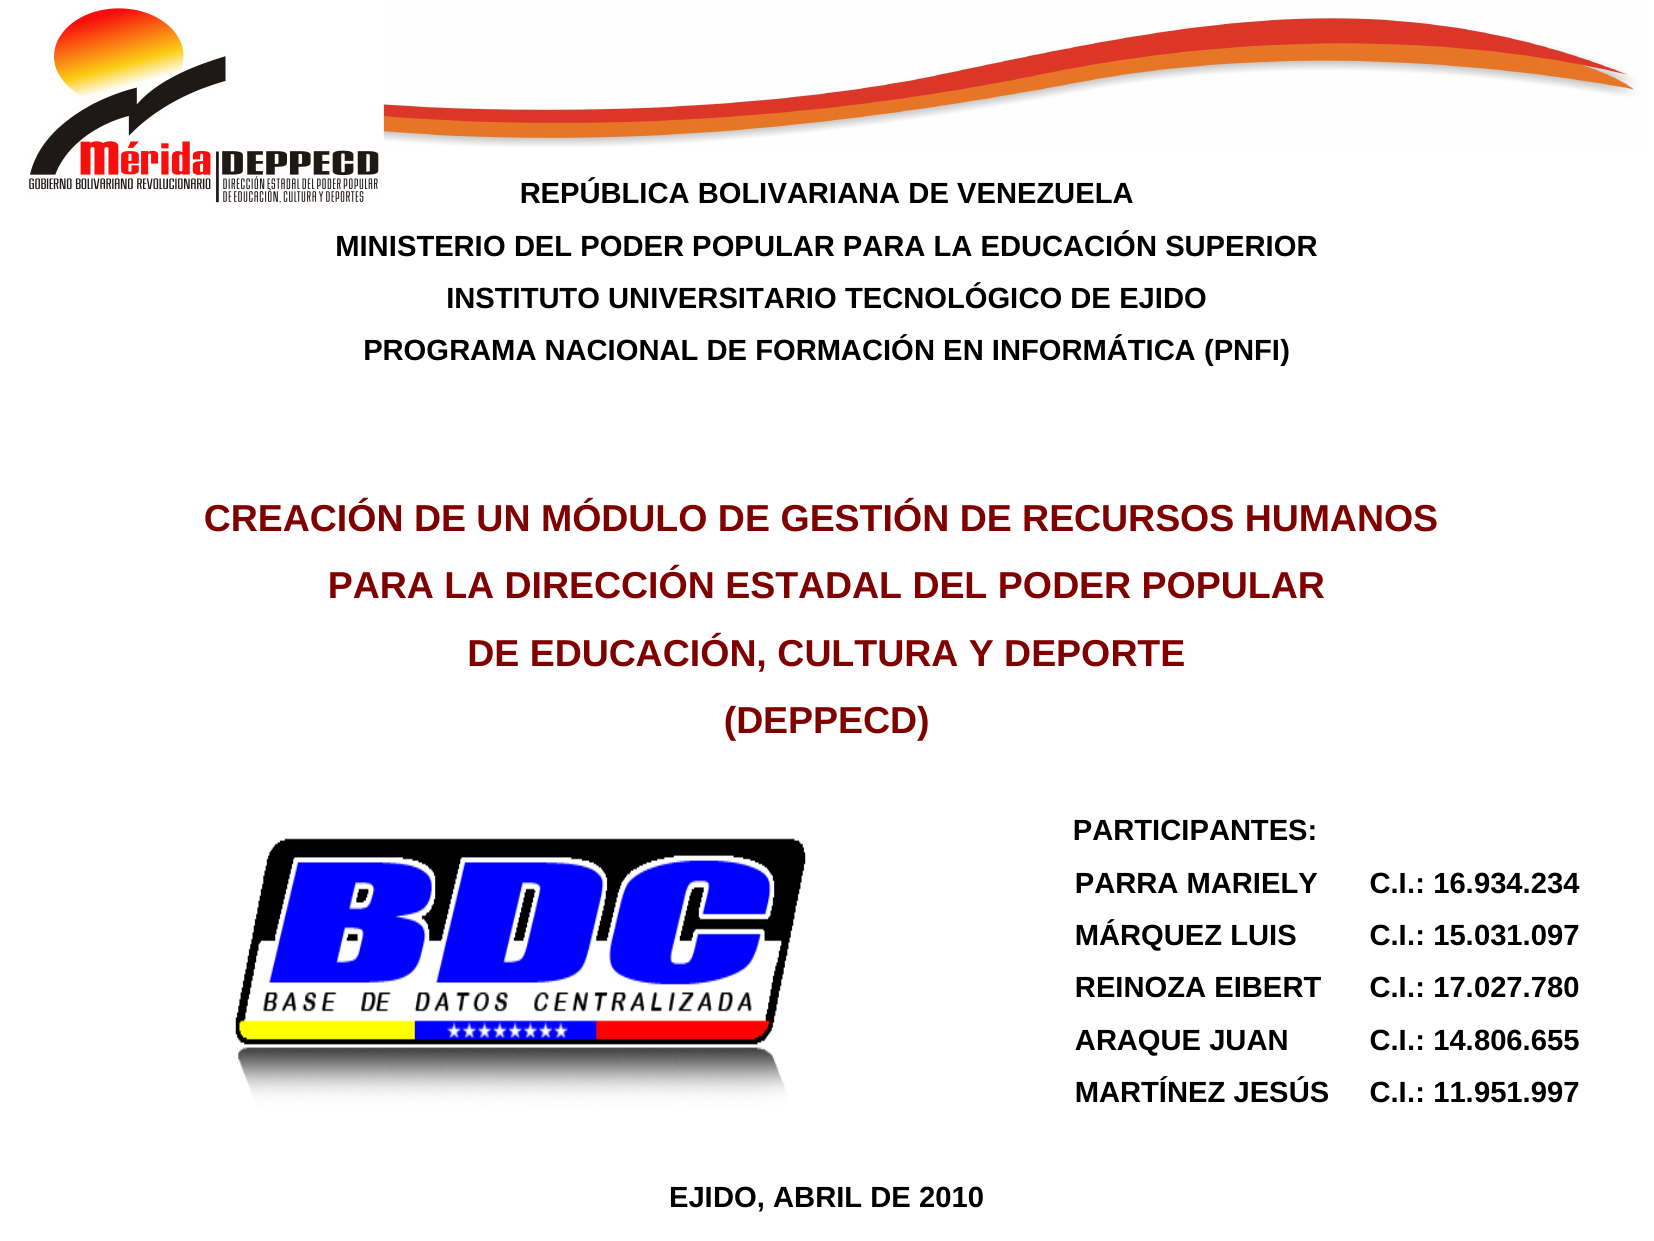

REPÚBLICA BOLIVARIANA DE VENEZUELA
MINISTERIO DEL PODER POPULAR PARA LA EDUCACIÓN SUPERIOR
INSTITUTO UNIVERSITARIO TECNOLÓGICO DE EJIDO
PROGRAMA NACIONAL DE FORMACIÓN EN INFORMÁTICA (PNFI)
CREACIÓN DE UN MÓDULO DE GESTIÓN DE RECURSOS HUMANOS
PARA LA DIRECCIÓN ESTADAL DEL PODER POPULAR
DE EDUCACIÓN, CULTURA Y DEPORTE
(DEPPECD)
										 PARTICIPANTES:
PARRA MARIELY	C.I.: 16.934.234
MÁRQUEZ LUIS	C.I.: 15.031.097
REINOZA EIBERT	C.I.: 17.027.780
ARAQUE JUAN 	C.I.: 14.806.655
MARTÍNEZ JESÚS	C.I.: 11.951.997
EJIDO, ABRIL DE 2010